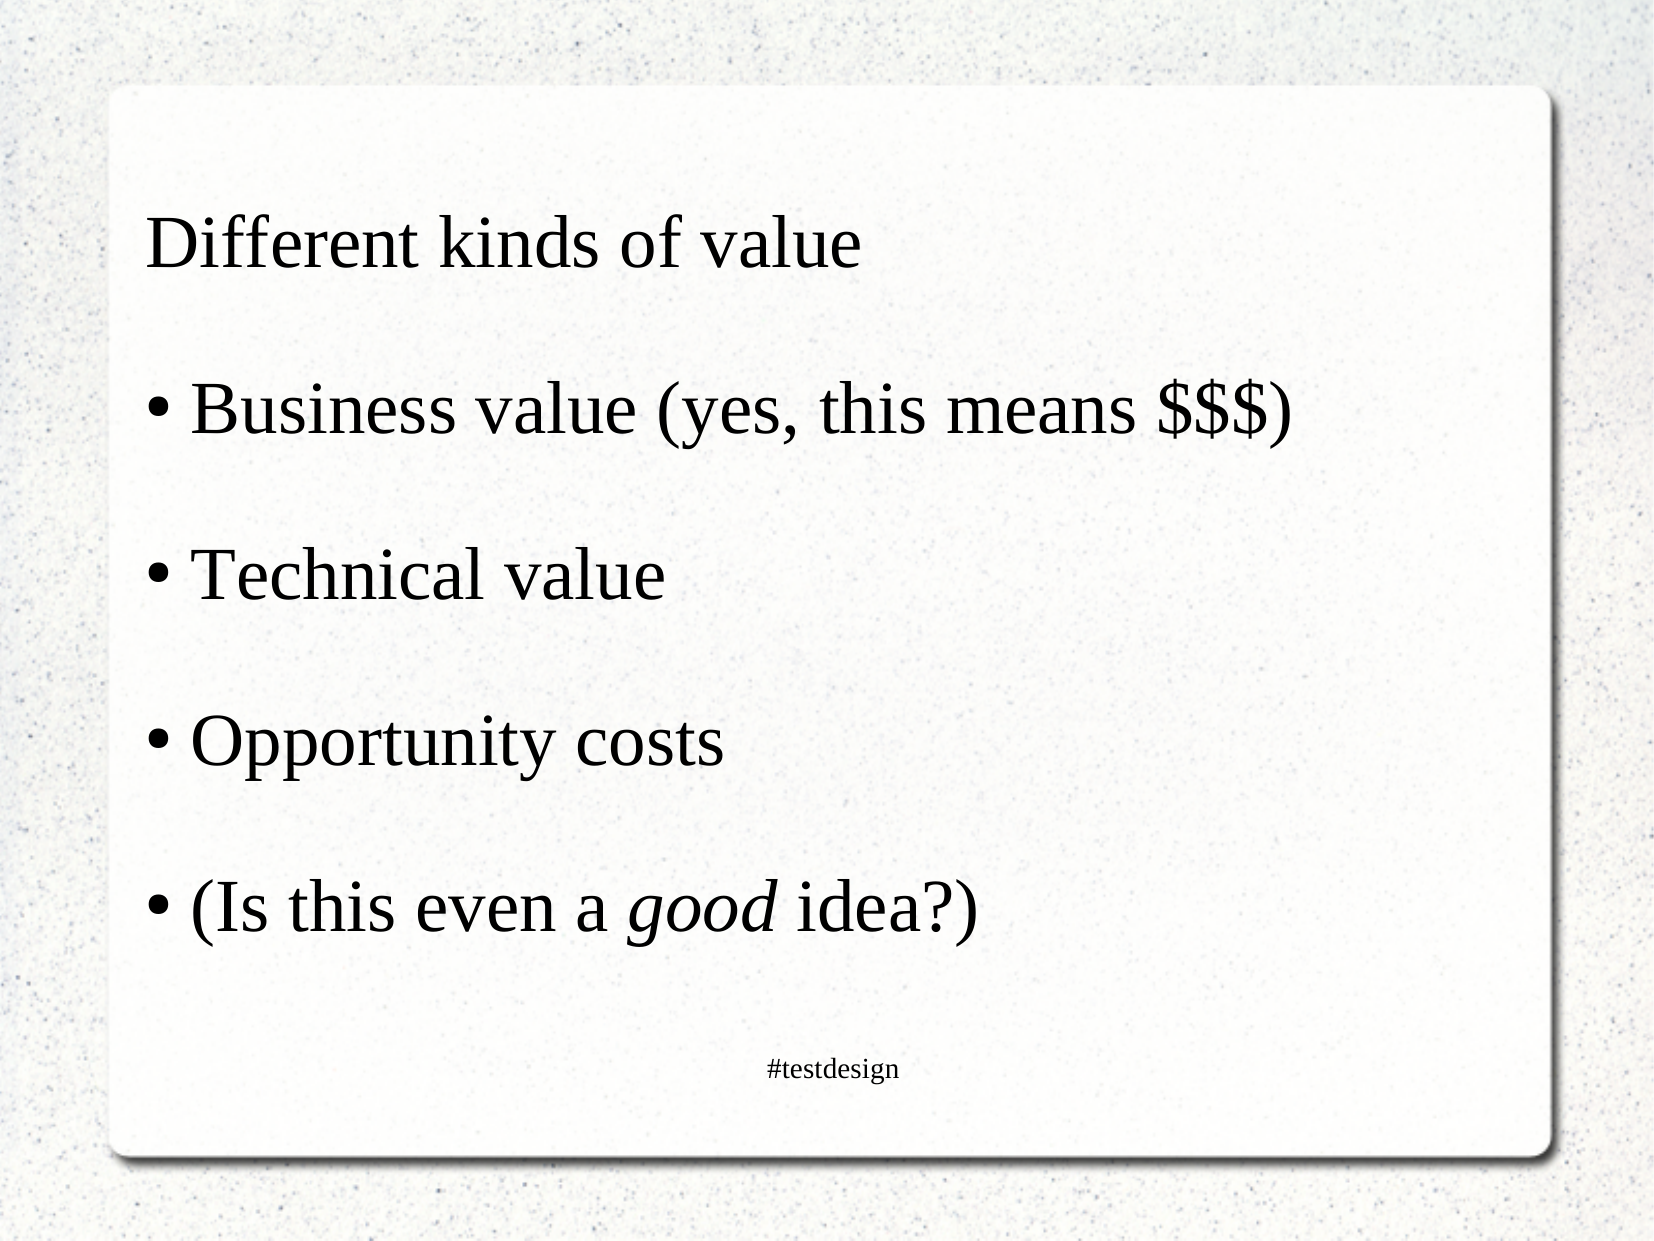

# Different kinds of value
 Business value (yes, this means $$$)
 Technical value
 Opportunity costs
 (Is this even a good idea?)
#testdesign